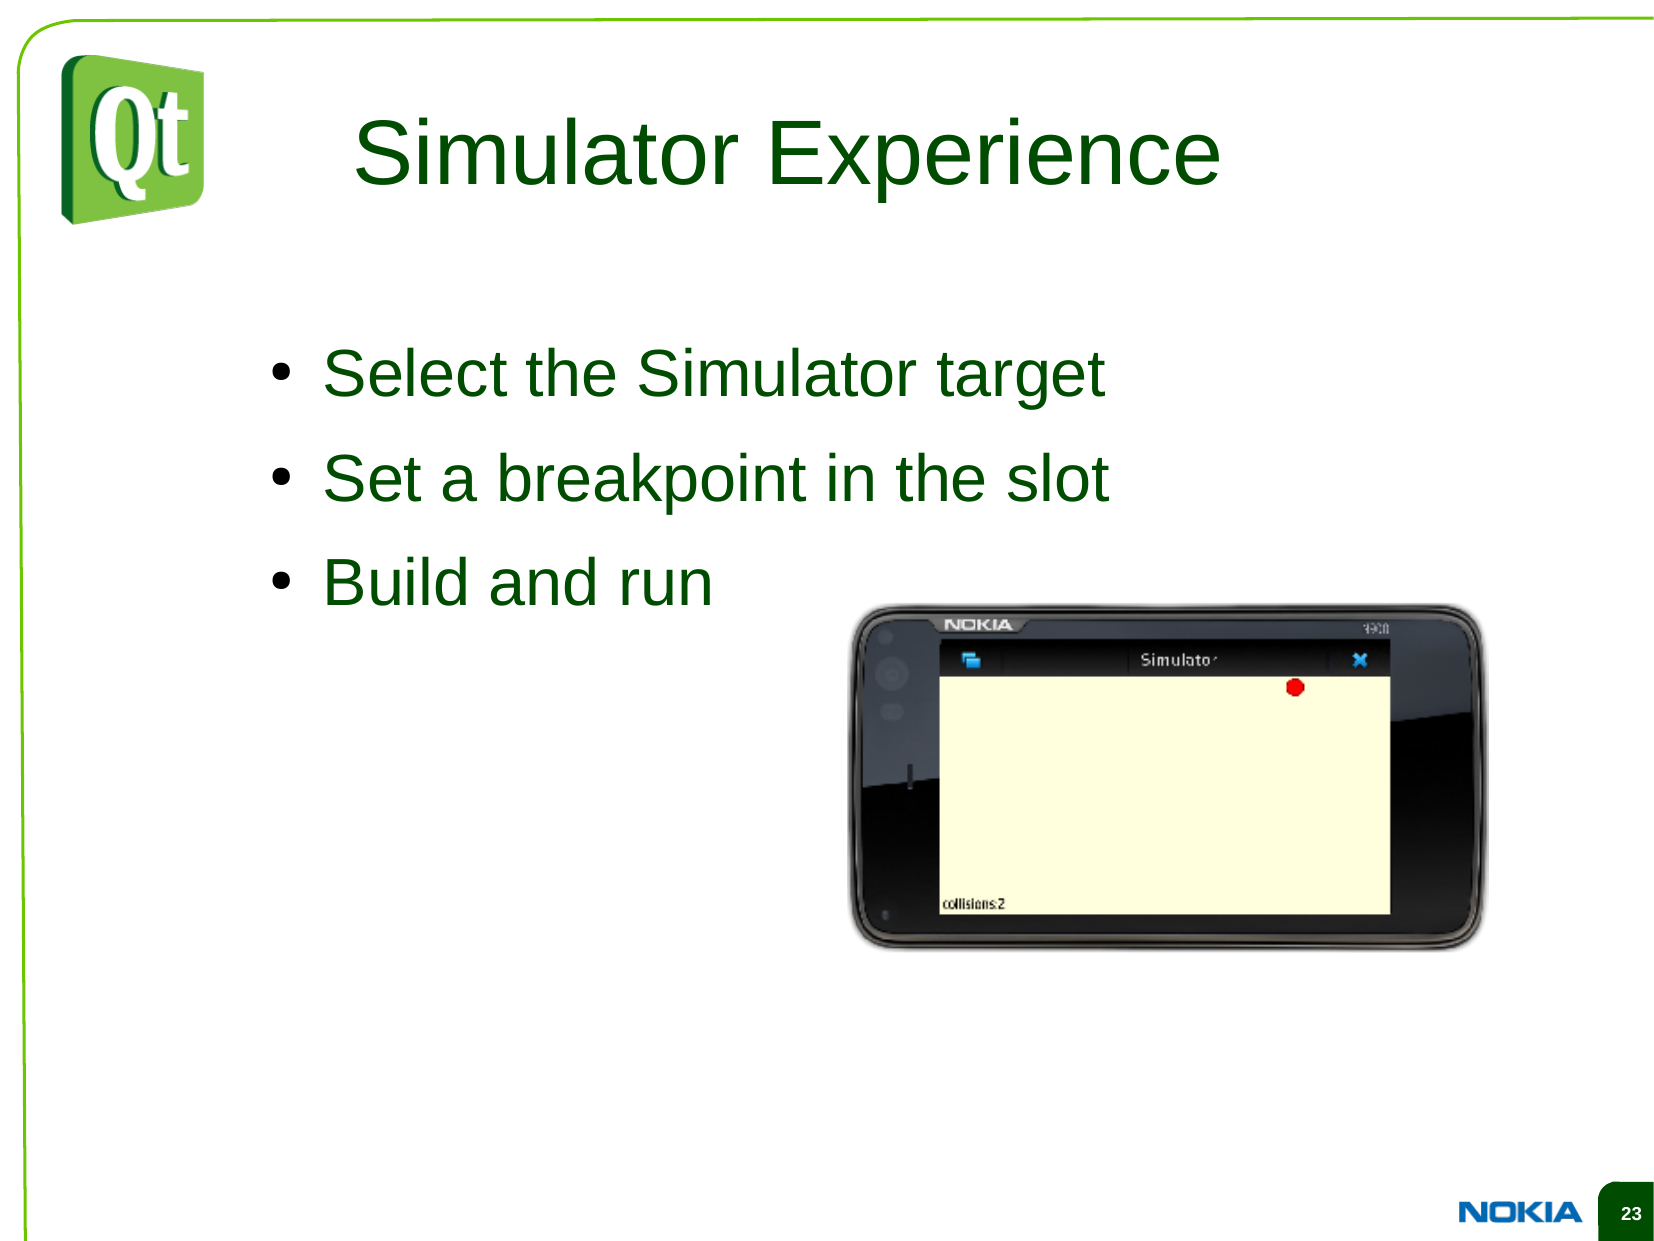

# Simulator Experience
Select the Simulator target
Set a breakpoint in the slot
Build and run